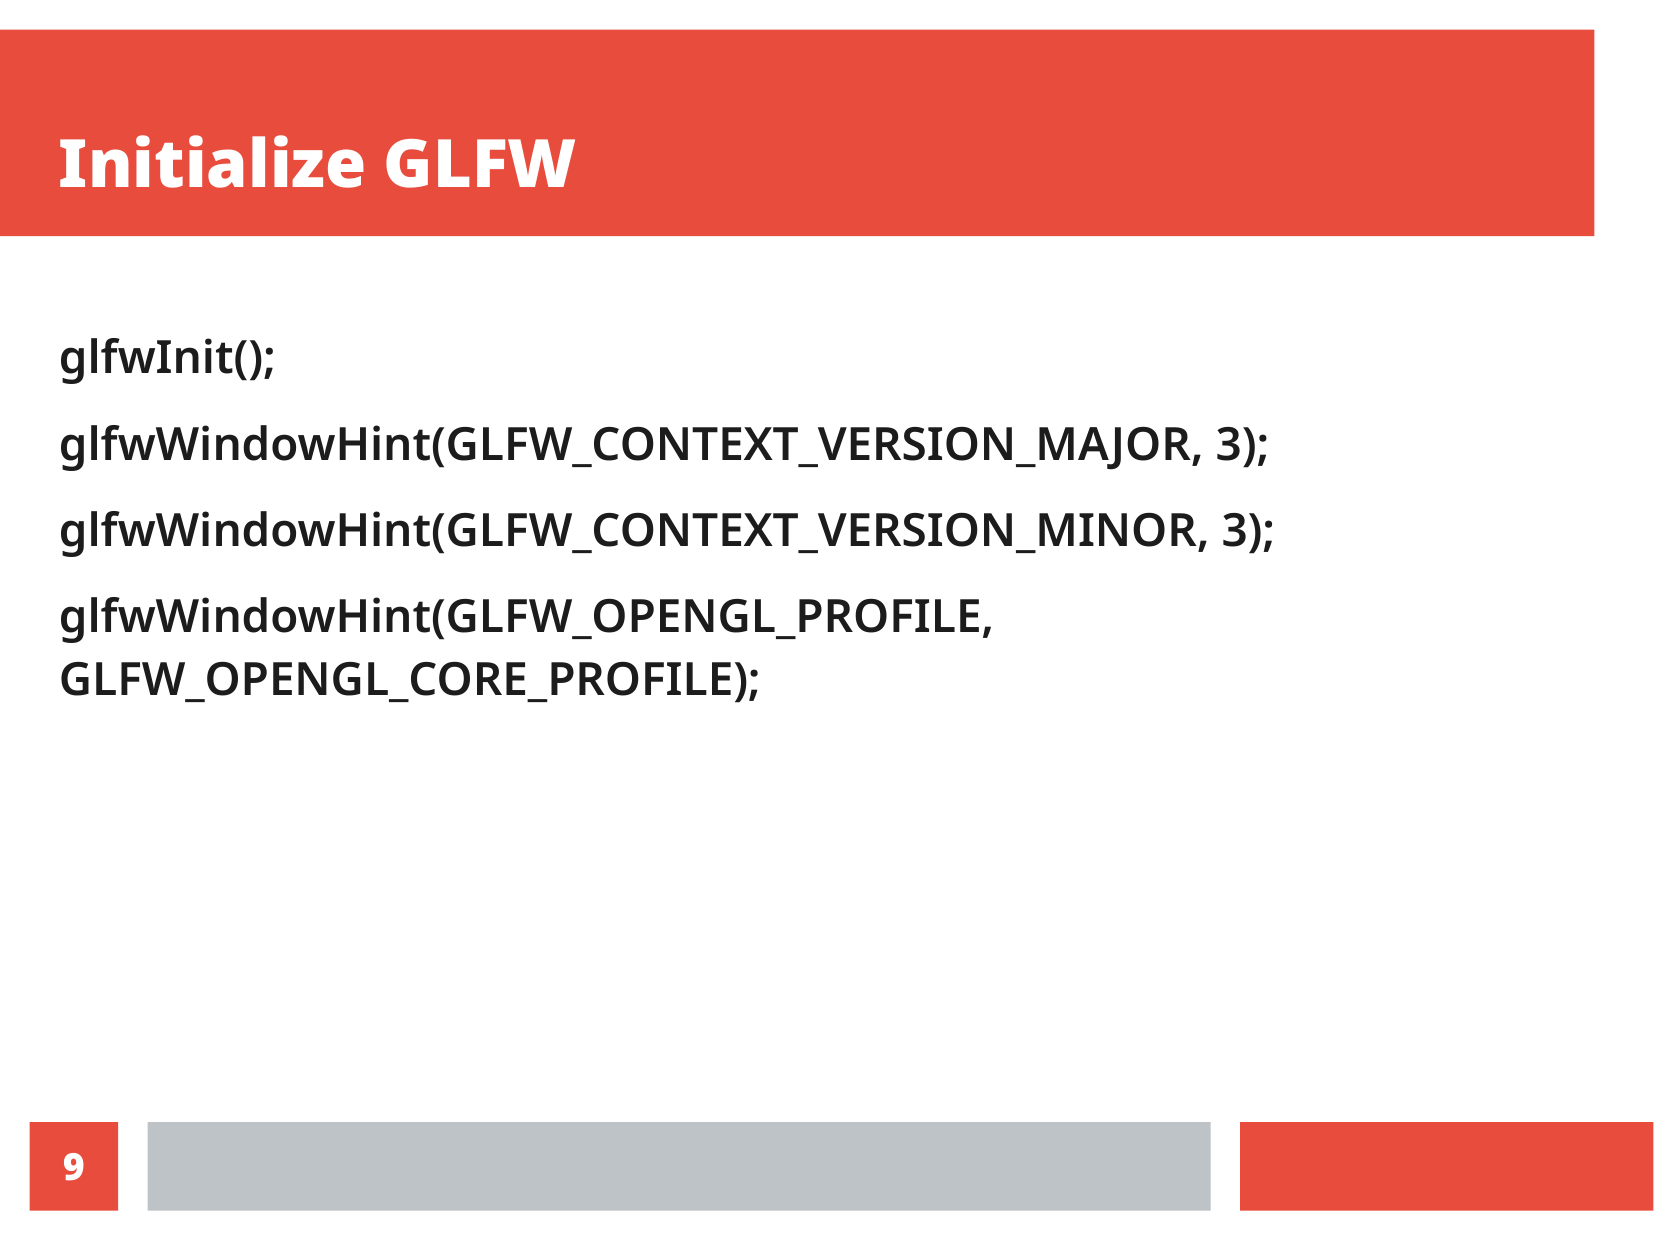

# Initialize GLFW
glfwInit();
glfwWindowHint(GLFW_CONTEXT_VERSION_MAJOR, 3);
glfwWindowHint(GLFW_CONTEXT_VERSION_MINOR, 3);
glfwWindowHint(GLFW_OPENGL_PROFILE, GLFW_OPENGL_CORE_PROFILE);
9